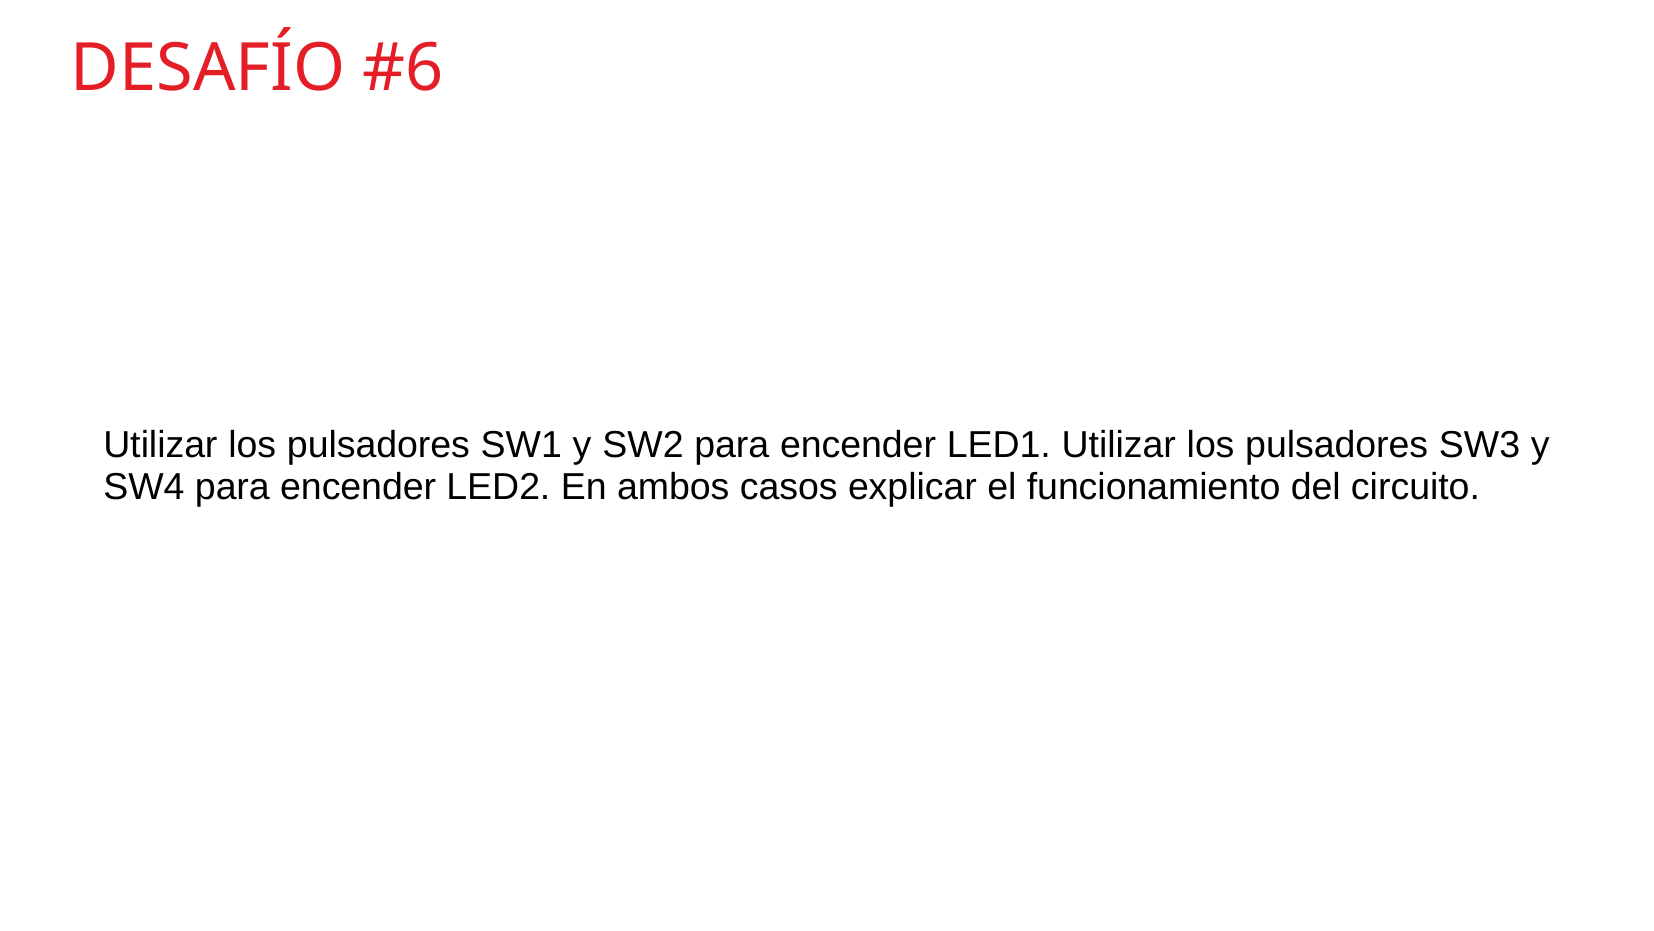

# DESAFÍO #6
Utilizar los pulsadores SW1 y SW2 para encender LED1. Utilizar los pulsadores SW3 y SW4 para encender LED2. En ambos casos explicar el funcionamiento del circuito.